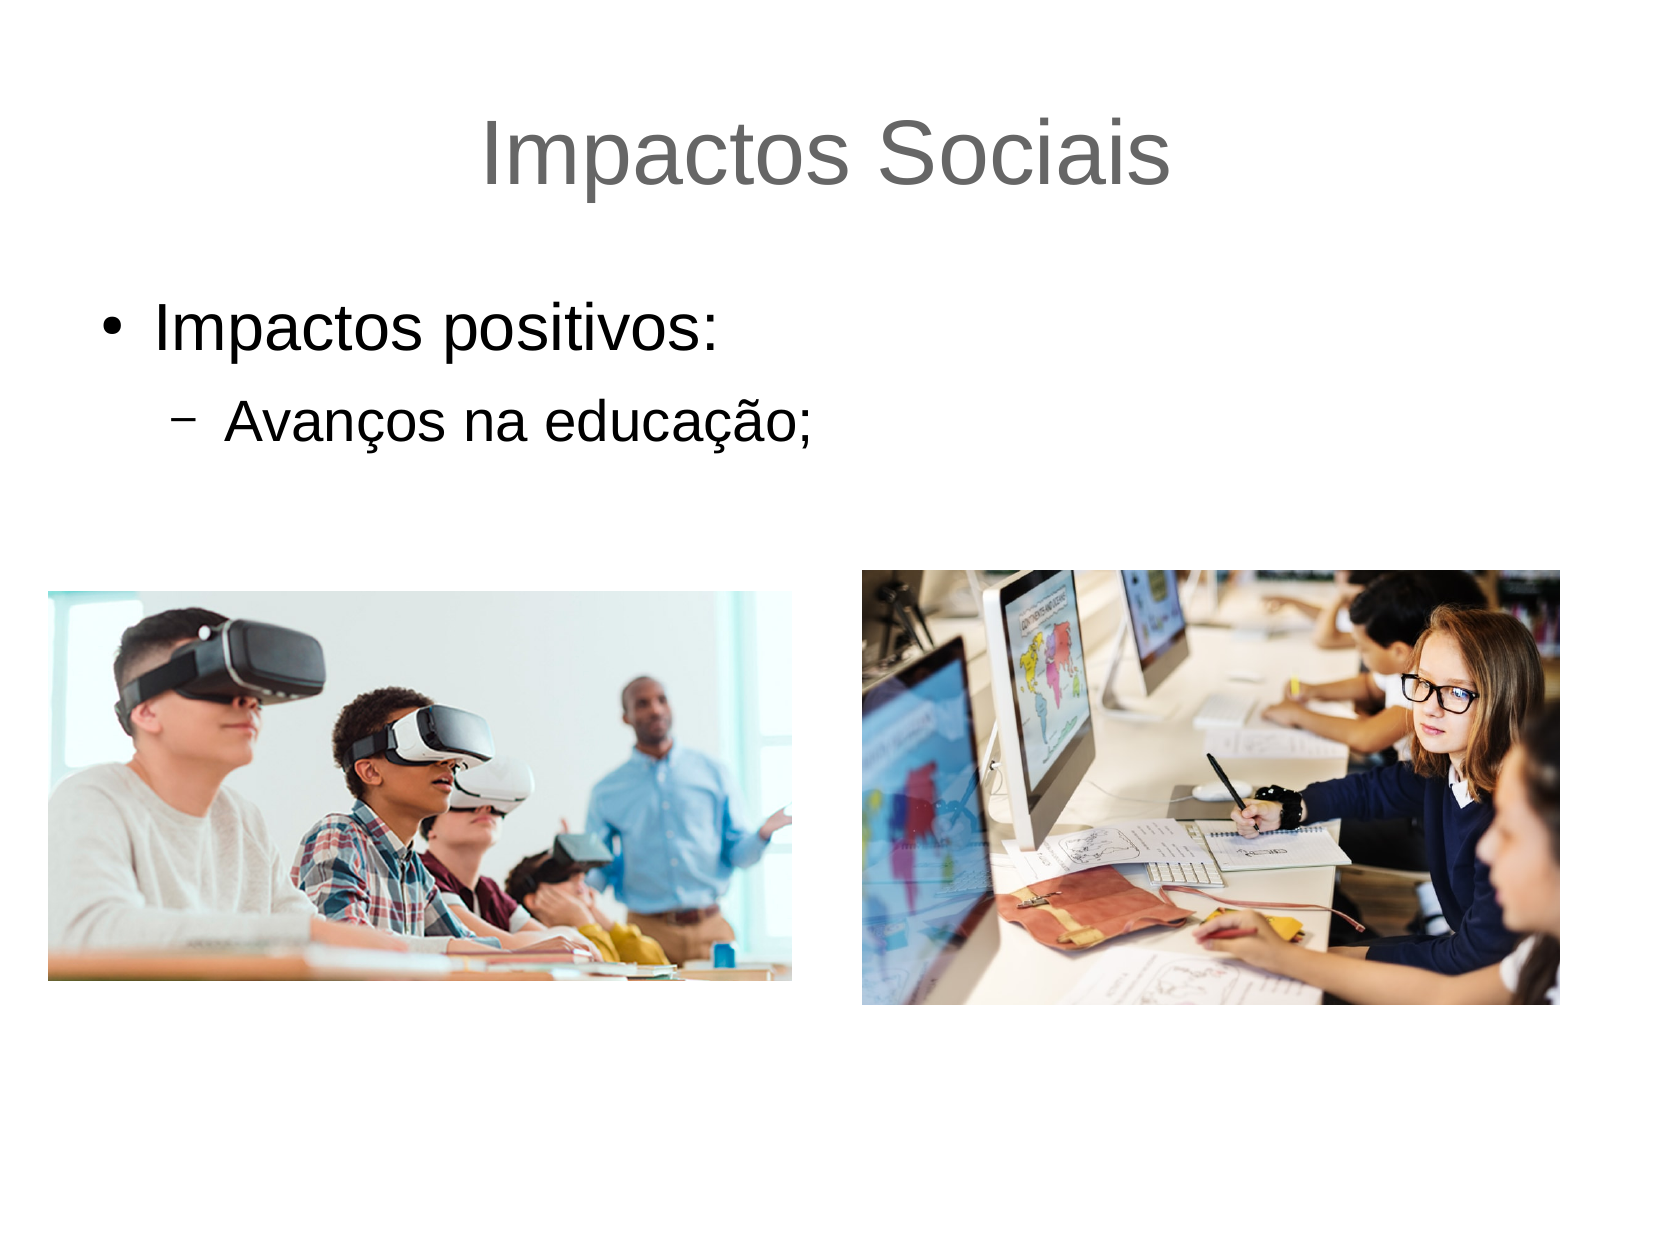

# Impactos Sociais
Impactos positivos:
Avanços na educação;